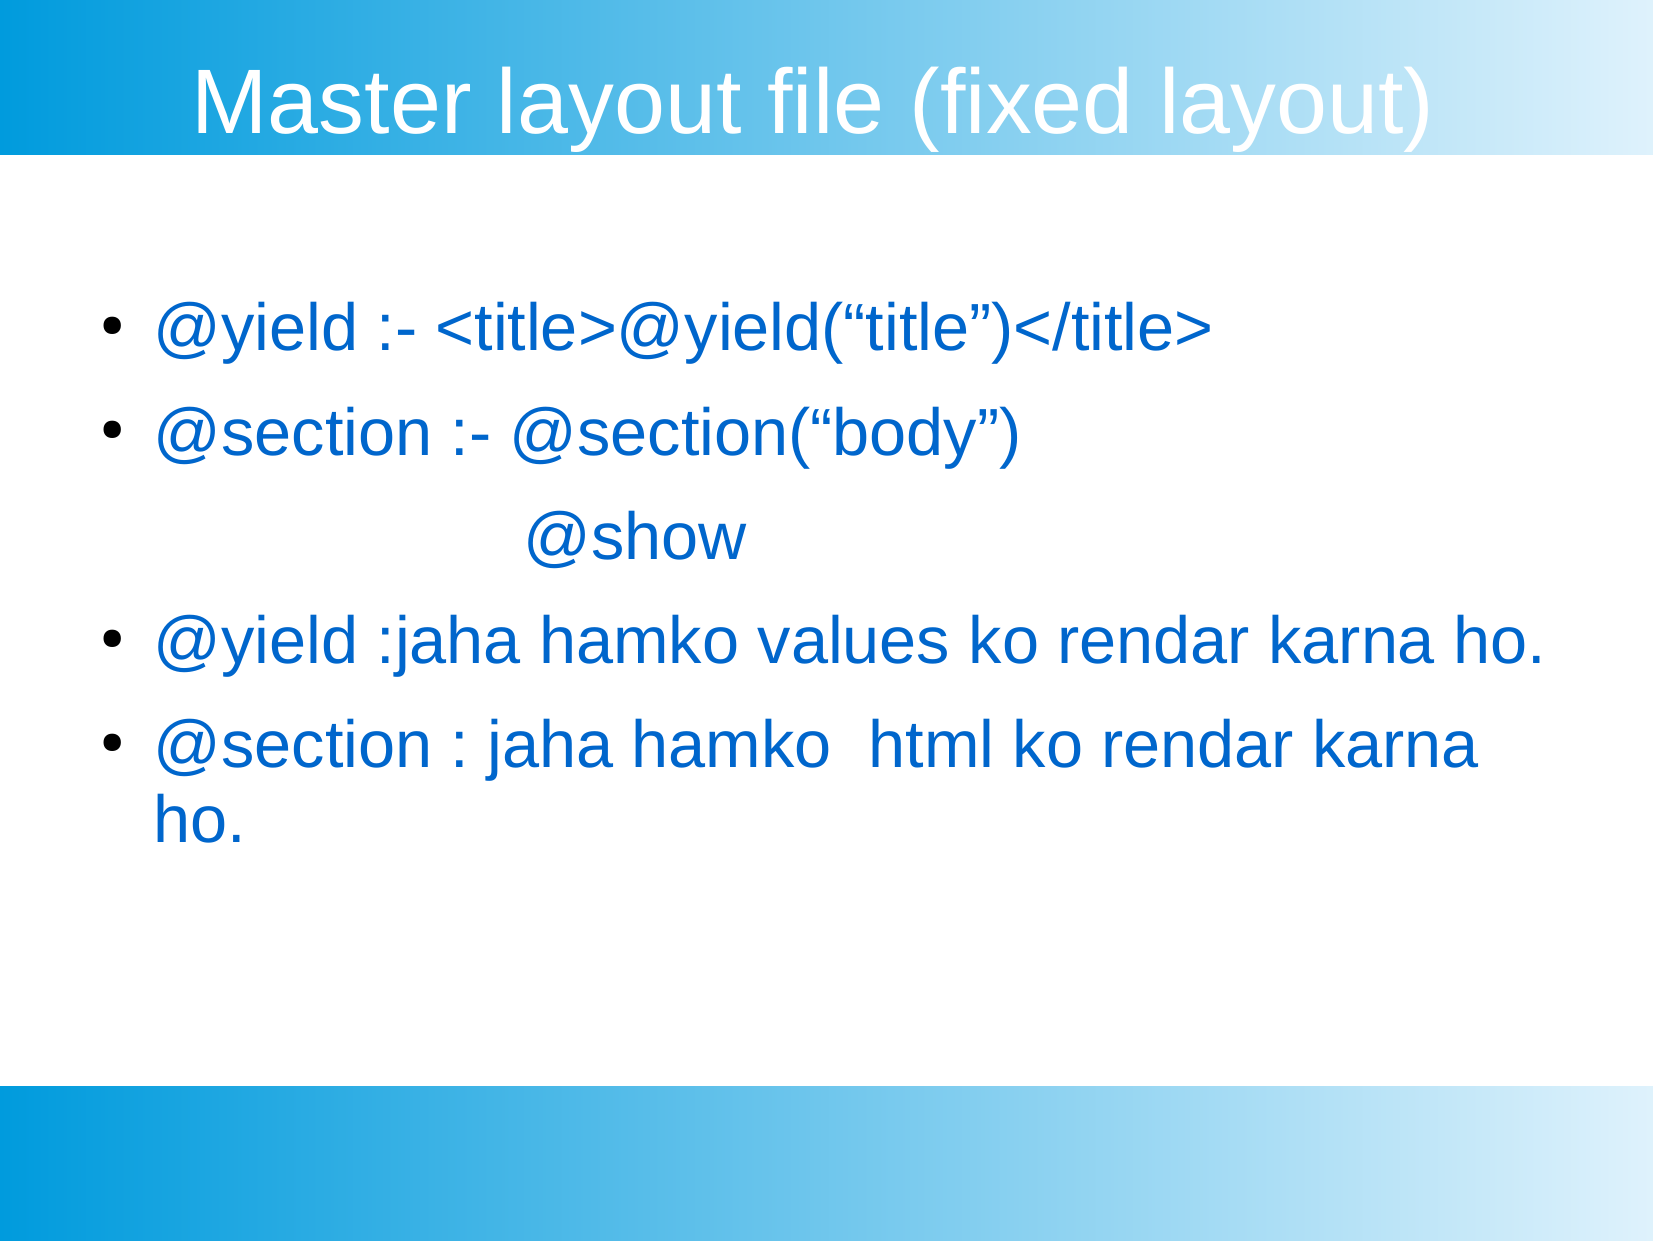

# Master layout file (fixed layout)
@yield :- <title>@yield(“title”)</title>
@section :- @section(“body”)
 @show
@yield :jaha hamko values ko rendar karna ho.
@section : jaha hamko html ko rendar karna ho.